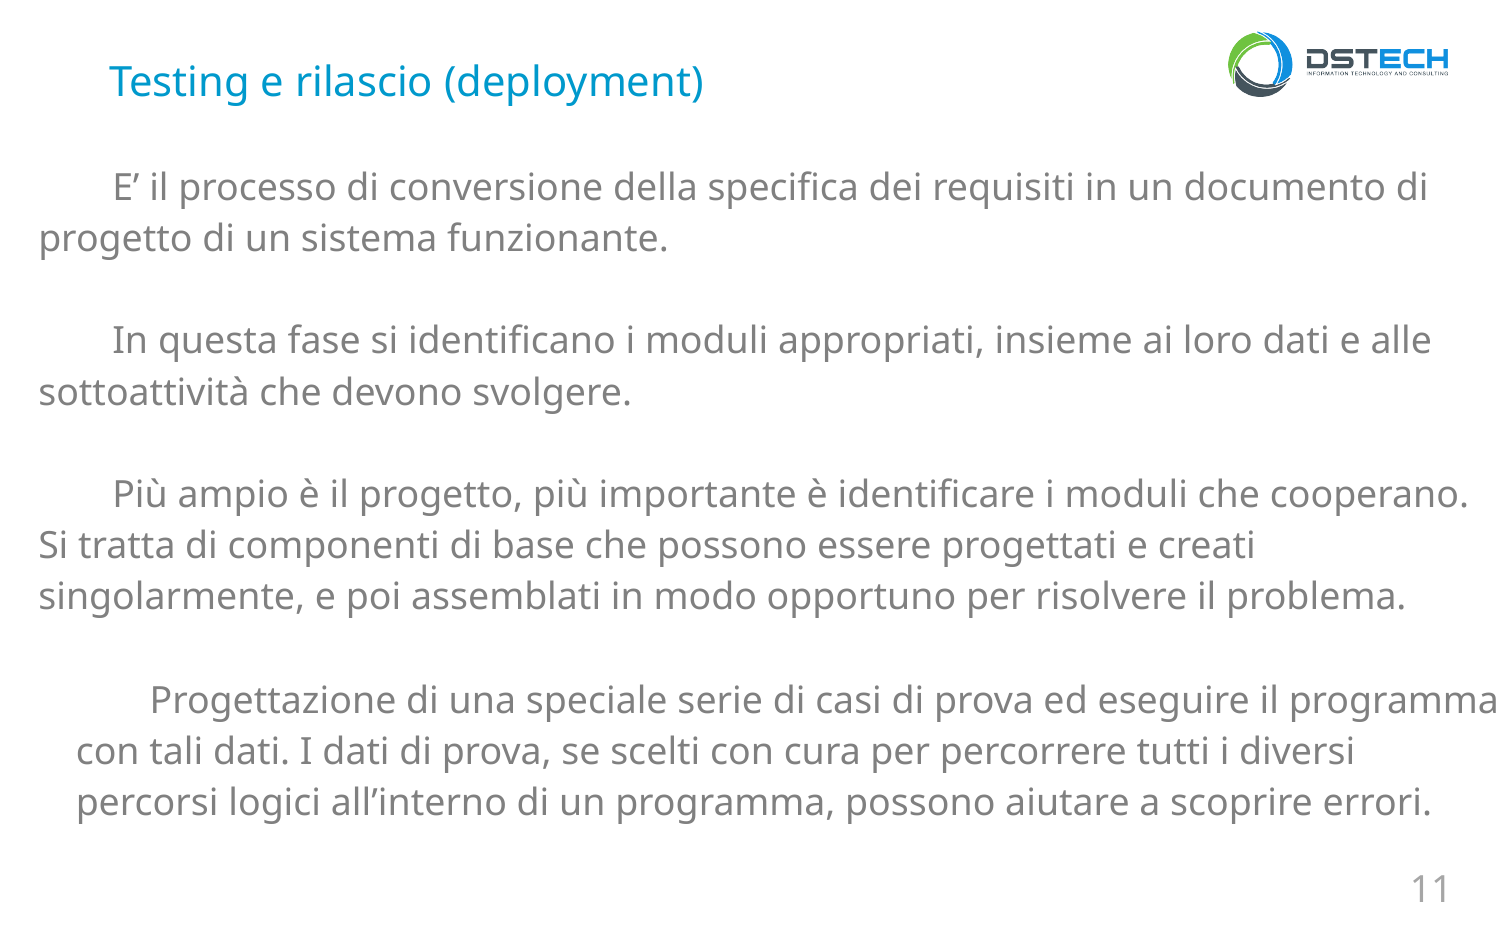

Testing e rilascio (deployment)
	E’ il processo di conversione della specifica dei requisiti in un documento di progetto di un sistema funzionante.
	In questa fase si identificano i moduli appropriati, insieme ai loro dati e alle sottoattività che devono svolgere.
	Più ampio è il progetto, più importante è identificare i moduli che cooperano. Si tratta di componenti di base che possono essere progettati e creati singolarmente, e poi assemblati in modo opportuno per risolvere il problema.
	Progettazione di una speciale serie di casi di prova ed eseguire il programma con tali dati. I dati di prova, se scelti con cura per percorrere tutti i diversi percorsi logici all’interno di un programma, possono aiutare a scoprire errori.
	Il software dopo aver superato la fase di testing viene quindi rilasciato e manutenuto.
11